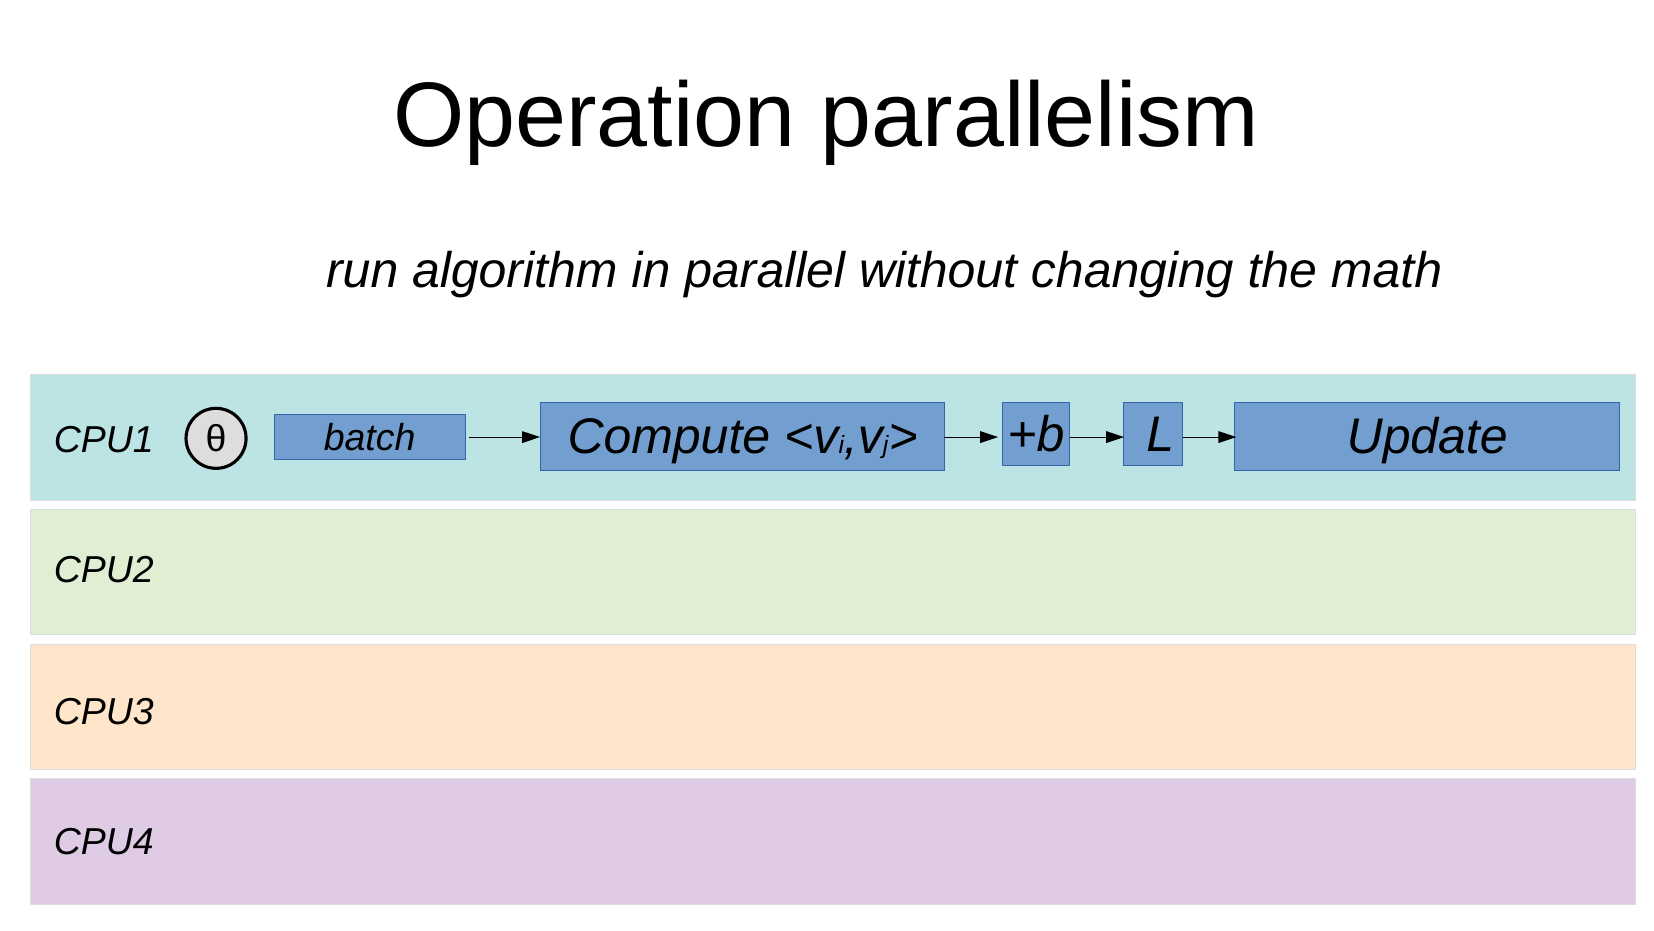

# Operation parallelism
run algorithm in parallel without changing the math
Compute <vi,vj>
Update
+b
 L
θ
CPU1
batch
CPU2
CPU3
CPU4